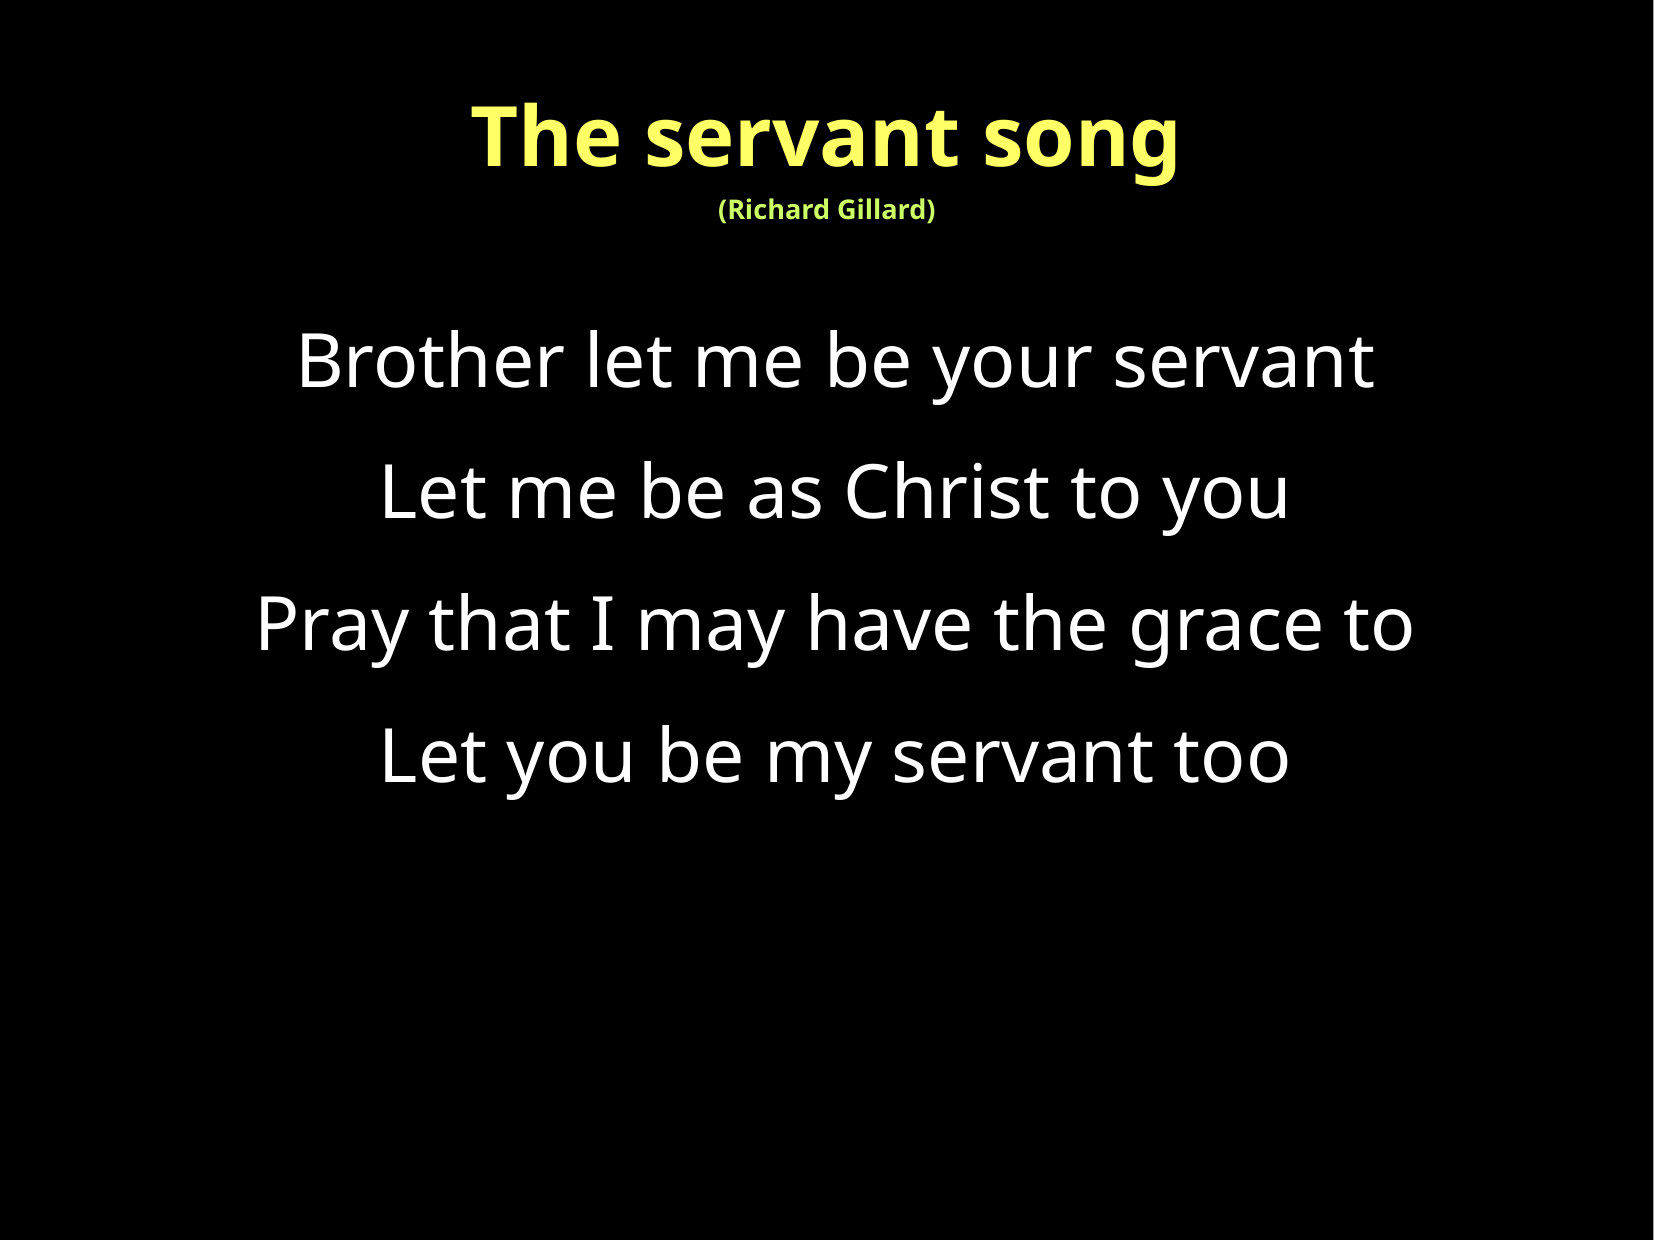

# The servant song (Richard Gillard)
Brother let me be your servant
Let me be as Christ to you
Pray that I may have the grace to
Let you be my servant too